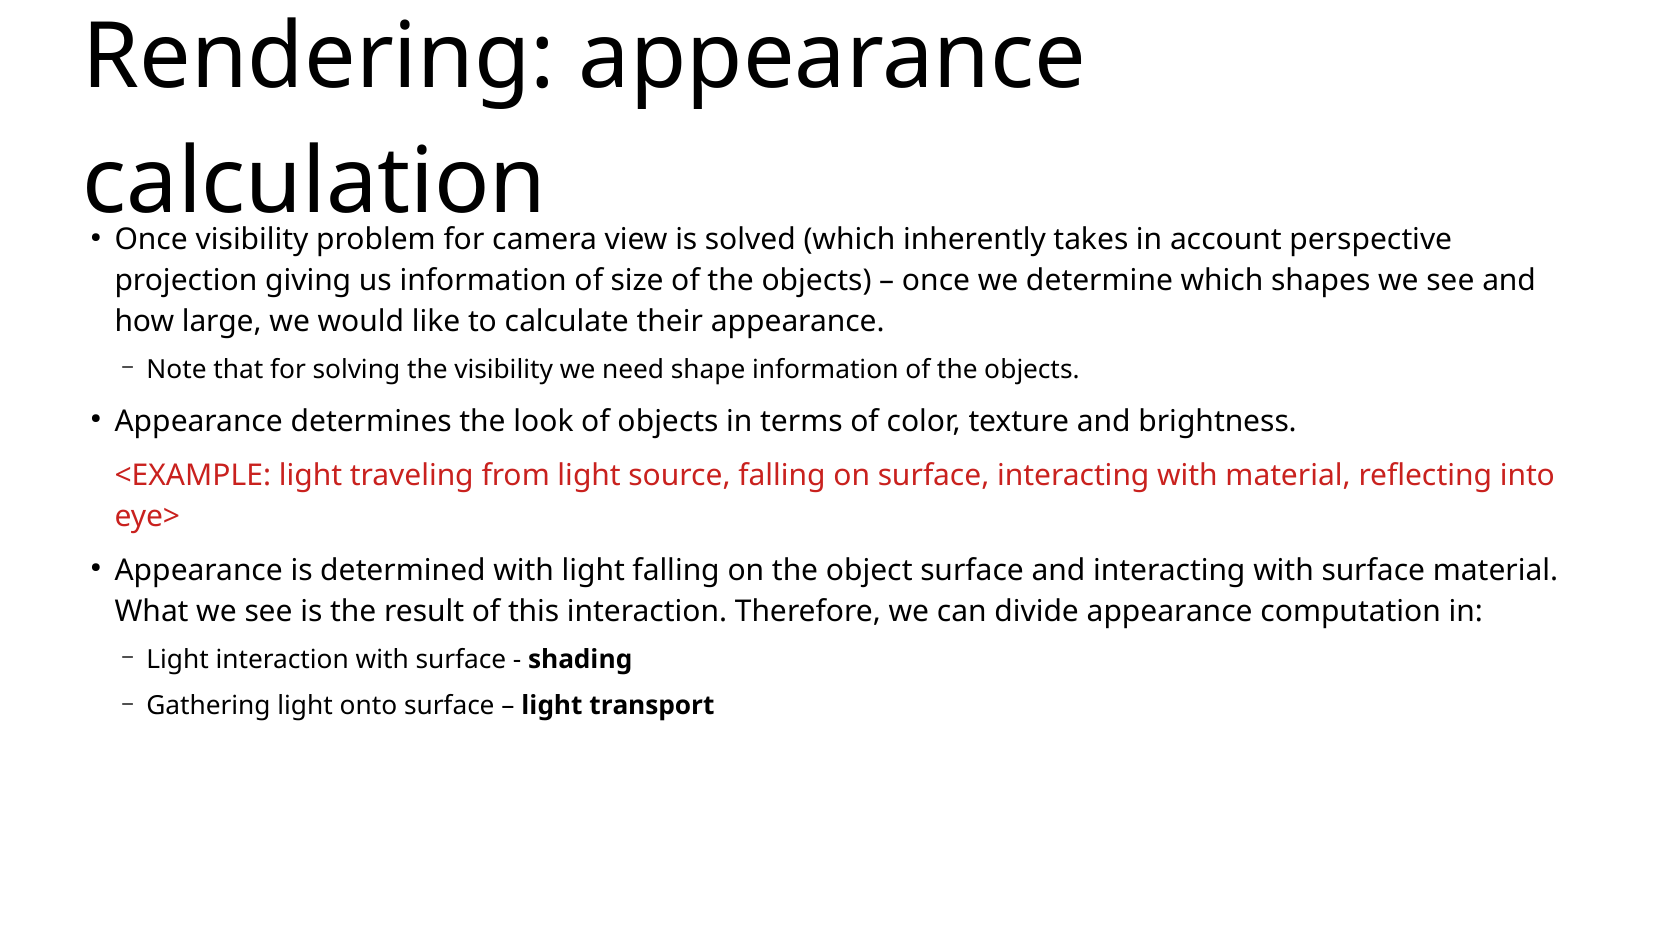

# Rendering: appearance calculation
Once visibility problem for camera view is solved (which inherently takes in account perspective projection giving us information of size of the objects) – once we determine which shapes we see and how large, we would like to calculate their appearance.
Note that for solving the visibility we need shape information of the objects.
Appearance determines the look of objects in terms of color, texture and brightness.
<EXAMPLE: light traveling from light source, falling on surface, interacting with material, reflecting into eye>
Appearance is determined with light falling on the object surface and interacting with surface material. What we see is the result of this interaction. Therefore, we can divide appearance computation in:
Light interaction with surface - shading
Gathering light onto surface – light transport